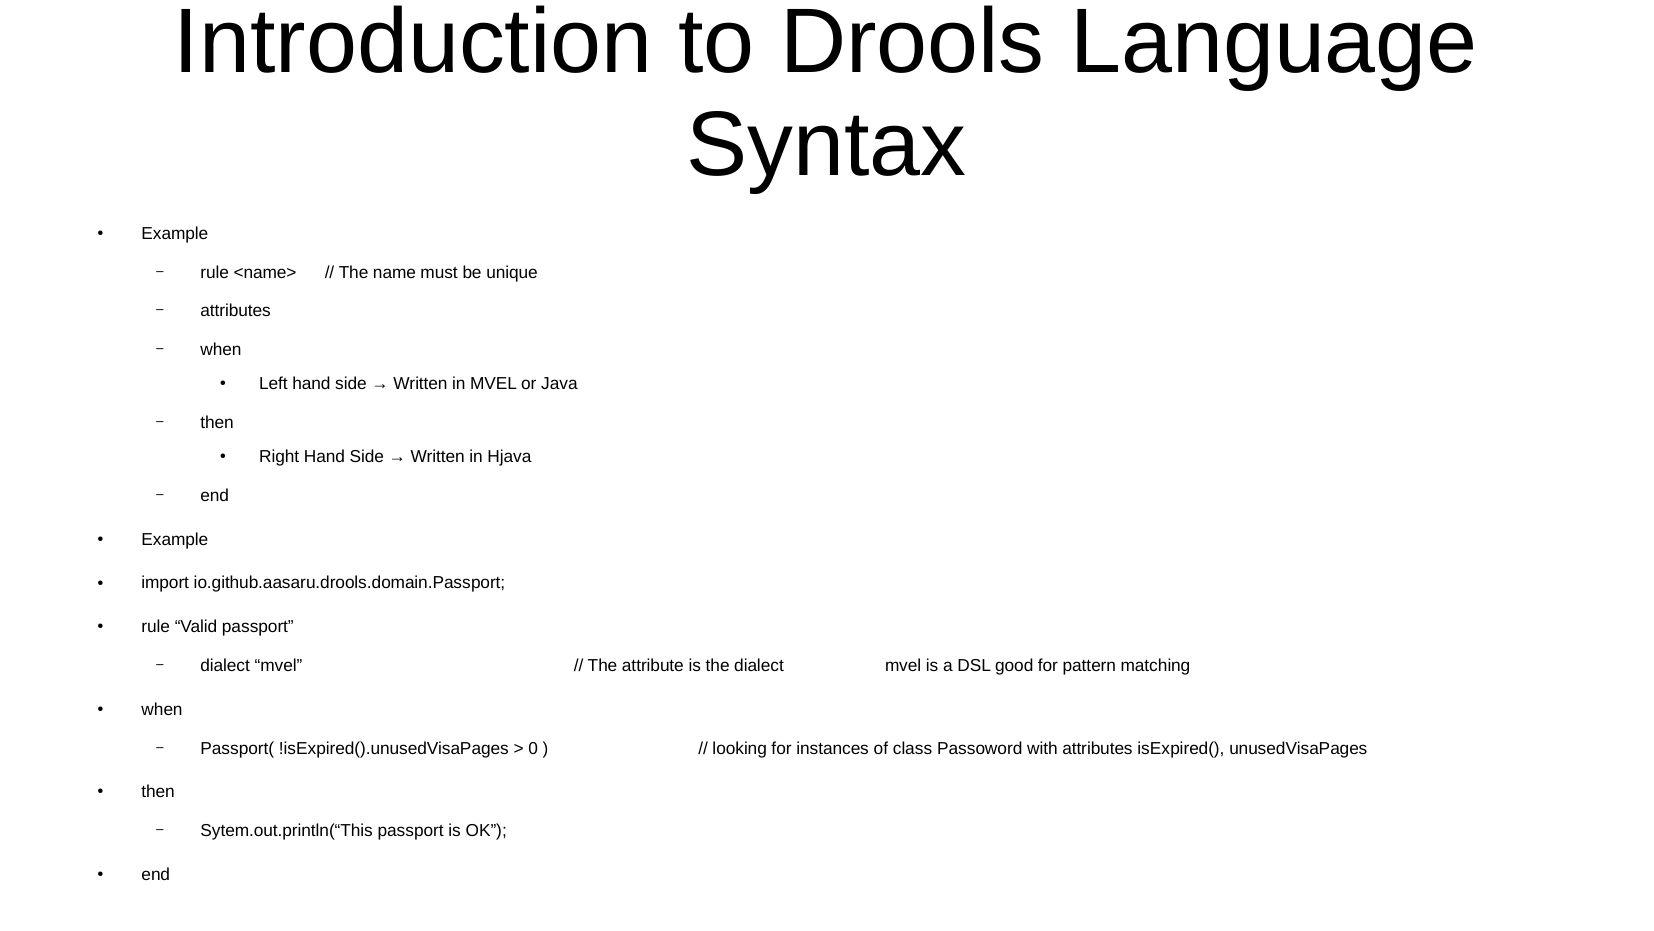

# Introduction to Drools Language Syntax
Example
rule <name>							// The name must be unique
attributes
when
Left hand side → Written in MVEL or Java
then
Right Hand Side → Written in Hjava
end
Example
import io.github.aasaru.drools.domain.Passport;
rule “Valid passport”
dialect “mvel”				 	 					 				 	// The attribute is the dialect 		mvel is a DSL good for pattern matching
when
Passport( !isExpired().unusedVisaPages > 0 ) 		 	 	// looking for instances of class Passoword with attributes isExpired(), unusedVisaPages
then
Sytem.out.println(“This passport is OK”);
end